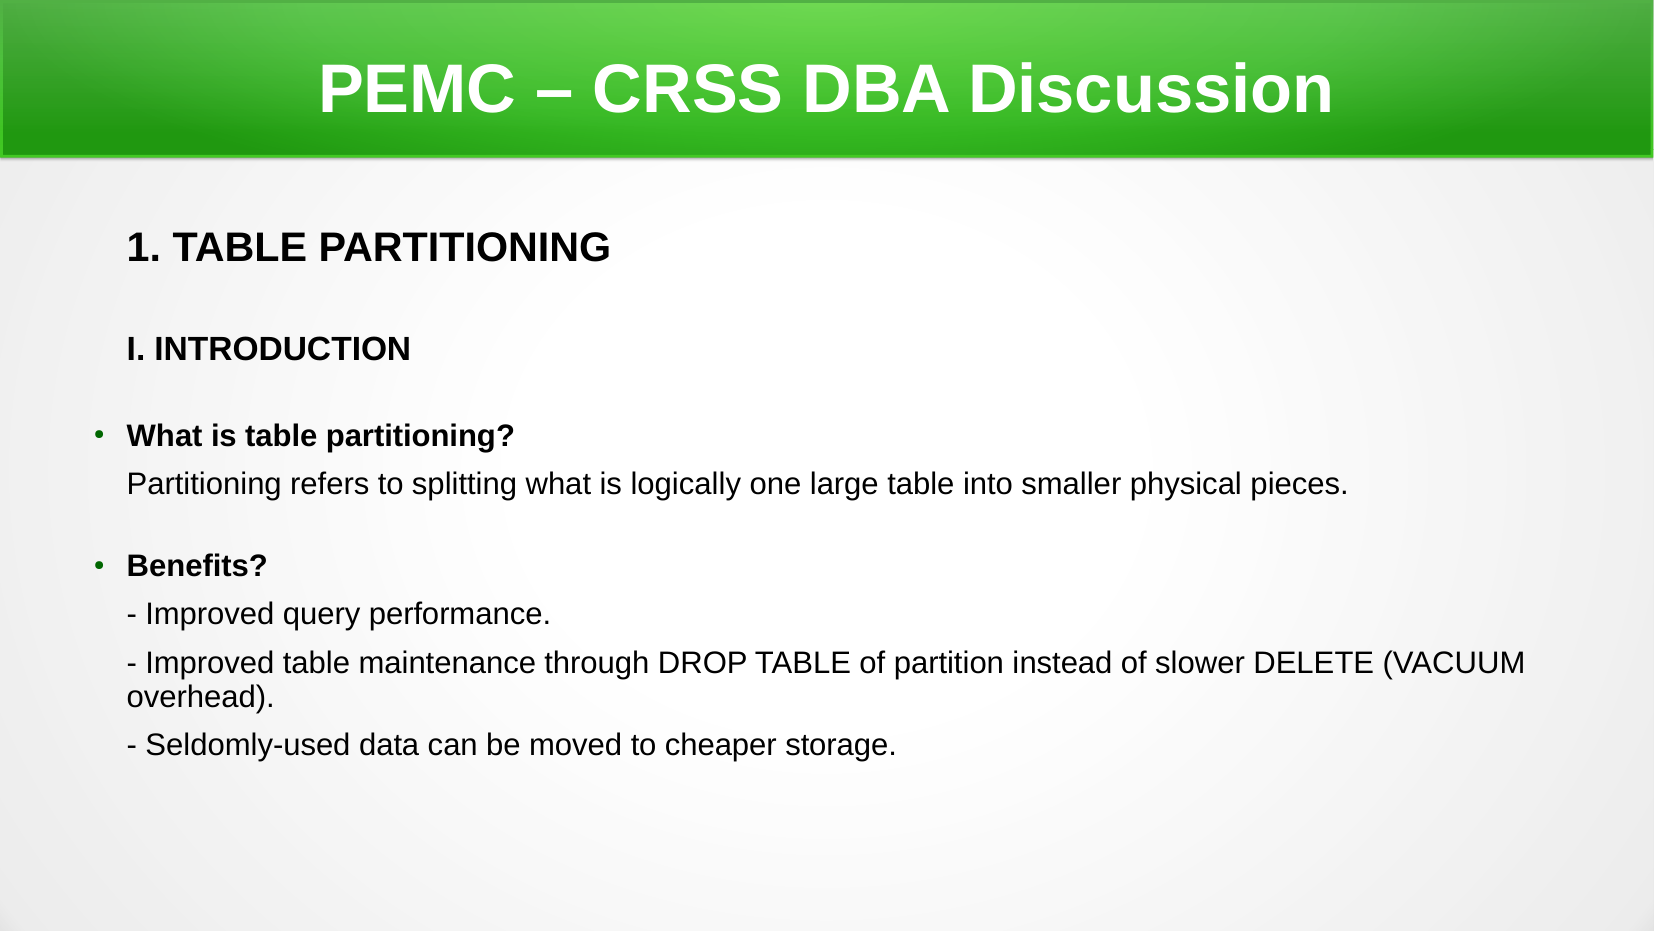

# PEMC – CRSS DBA Discussion
1. TABLE PARTITIONING
I. INTRODUCTION
What is table partitioning?
Partitioning refers to splitting what is logically one large table into smaller physical pieces.
Benefits?
- Improved query performance.
- Improved table maintenance through DROP TABLE of partition instead of slower DELETE (VACUUM overhead).
- Seldomly-used data can be moved to cheaper storage.